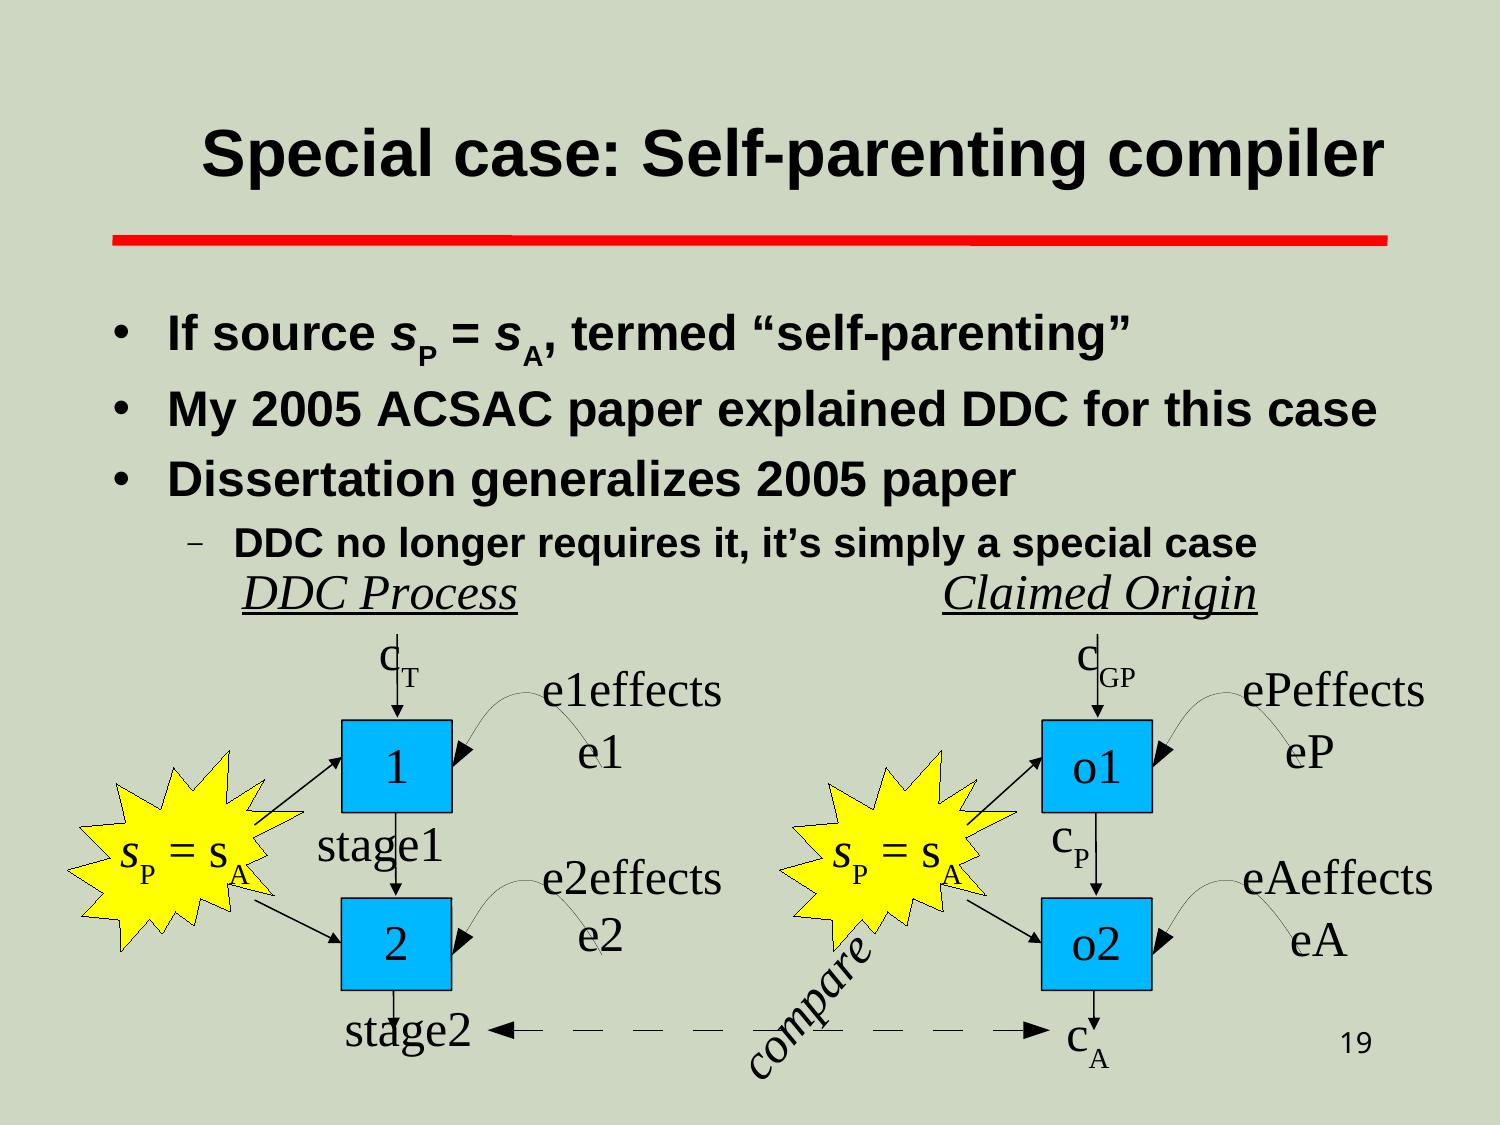

# Special case: Self-parenting compiler
If source sP = sA, termed “self-parenting”
My 2005 ACSAC paper explained DDC for this case
Dissertation generalizes 2005 paper
DDC no longer requires it, it’s simply a special case
DDC Process
Claimed Origin
cT
cGP
e1effects
ePeffects
e1
eP
1
o1
cP
stage1
sP = sA
sP = sA
e2effects
eAeffects
2
o2
e2
eA
compare
cA
stage2